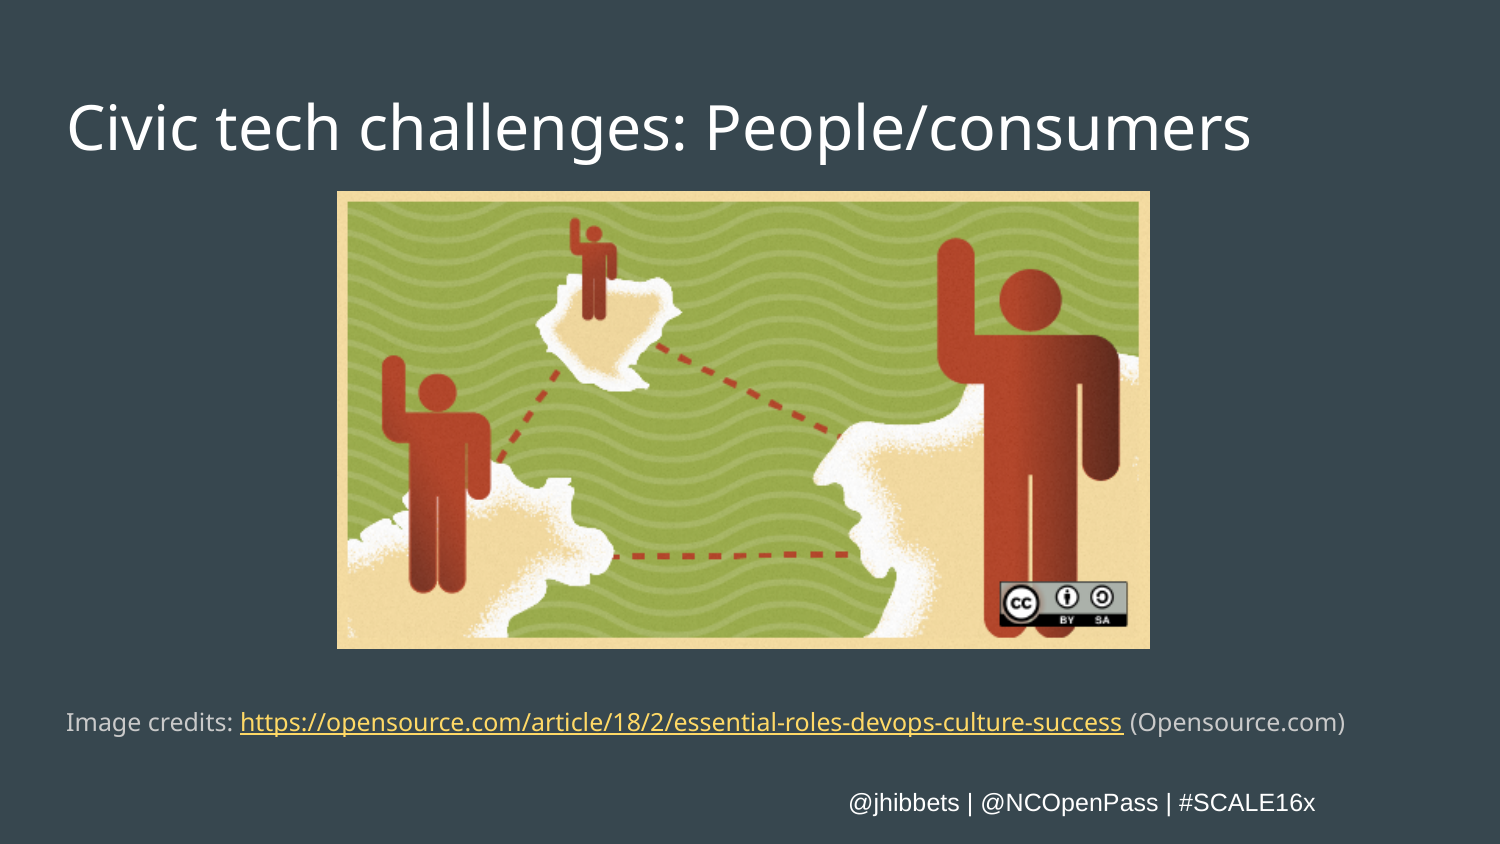

# Civic tech challenges: People/consumers
Image credits: https://opensource.com/article/18/2/essential-roles-devops-culture-success (Opensource.com)